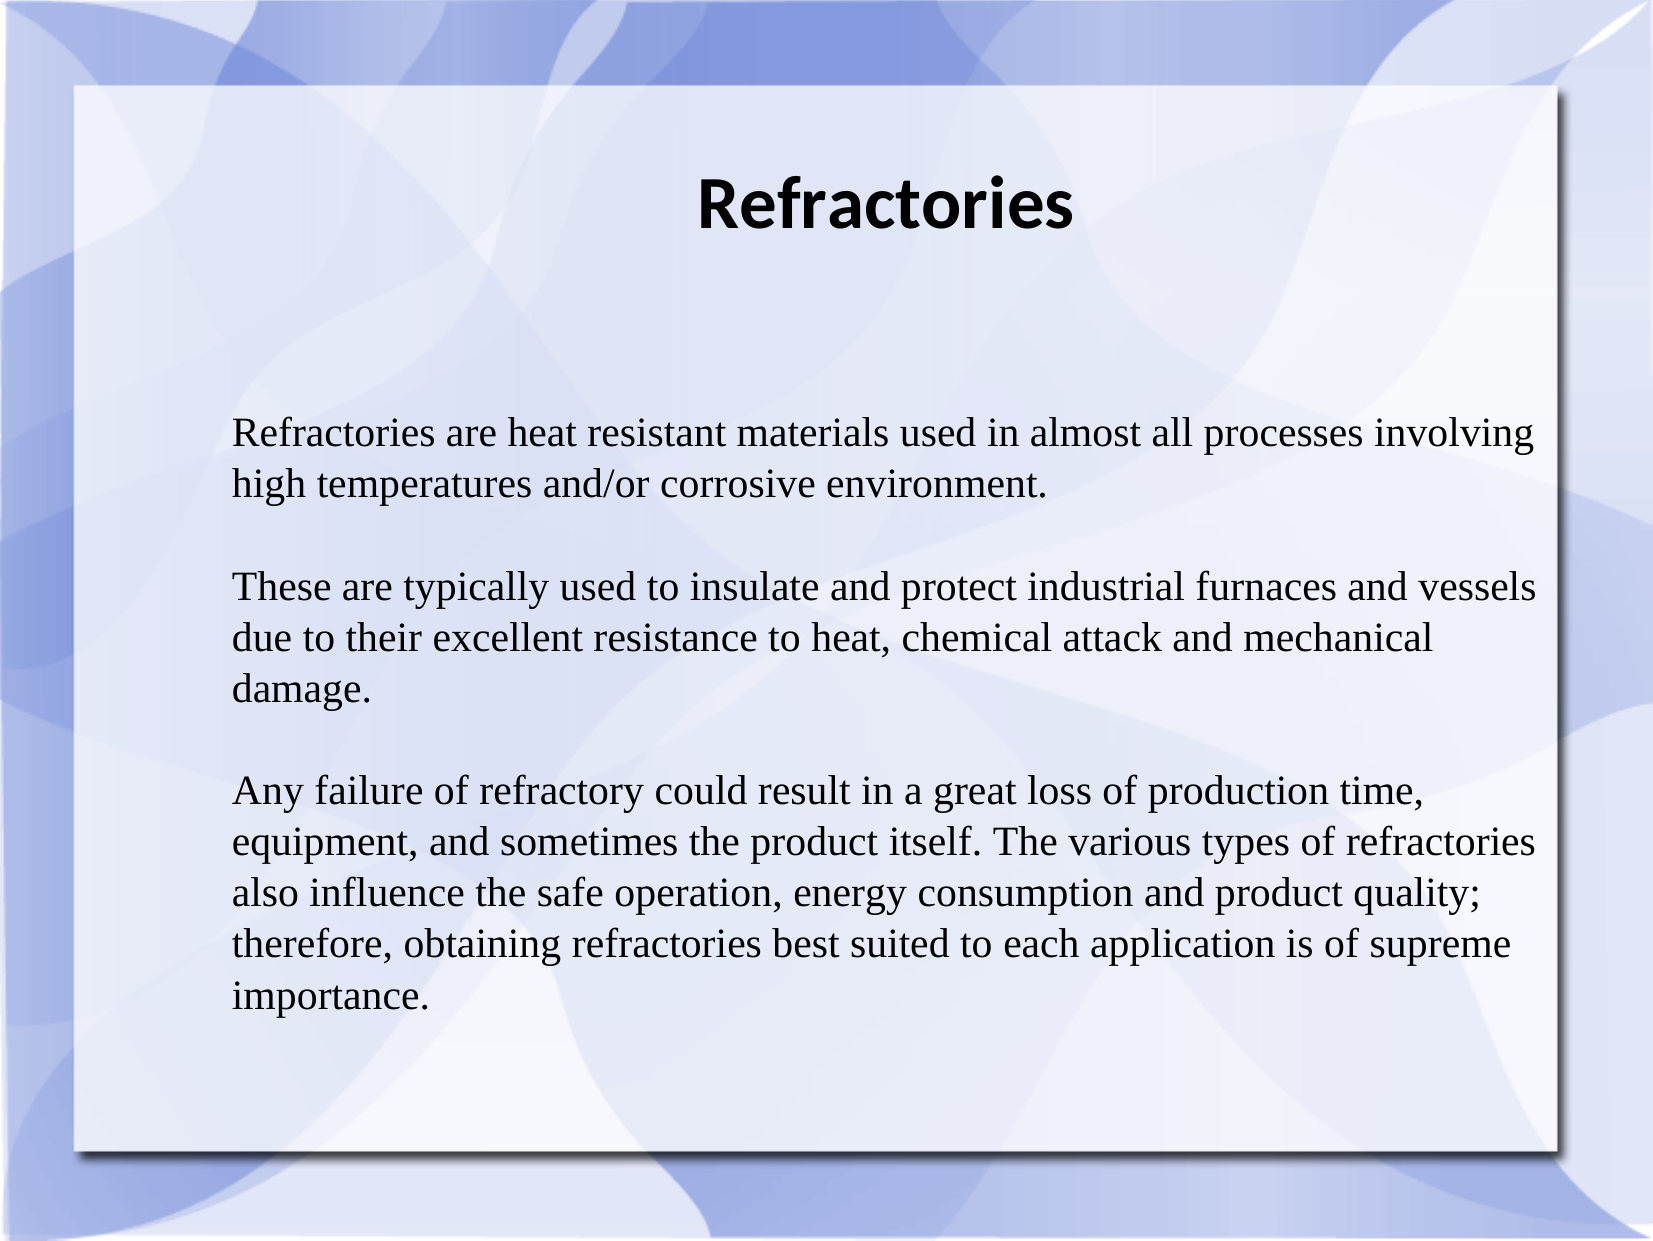

# Refractories
Refractories are heat resistant materials used in almost all processes involving
high temperatures and/or corrosive environment.
These are typically used to insulate and protect industrial furnaces and vessels
due to their excellent resistance to heat, chemical attack and mechanical
damage.
Any failure of refractory could result in a great loss of production time,
equipment, and sometimes the product itself. The various types of refractories
also influence the safe operation, energy consumption and product quality;
therefore, obtaining refractories best suited to each application is of supreme
importance.